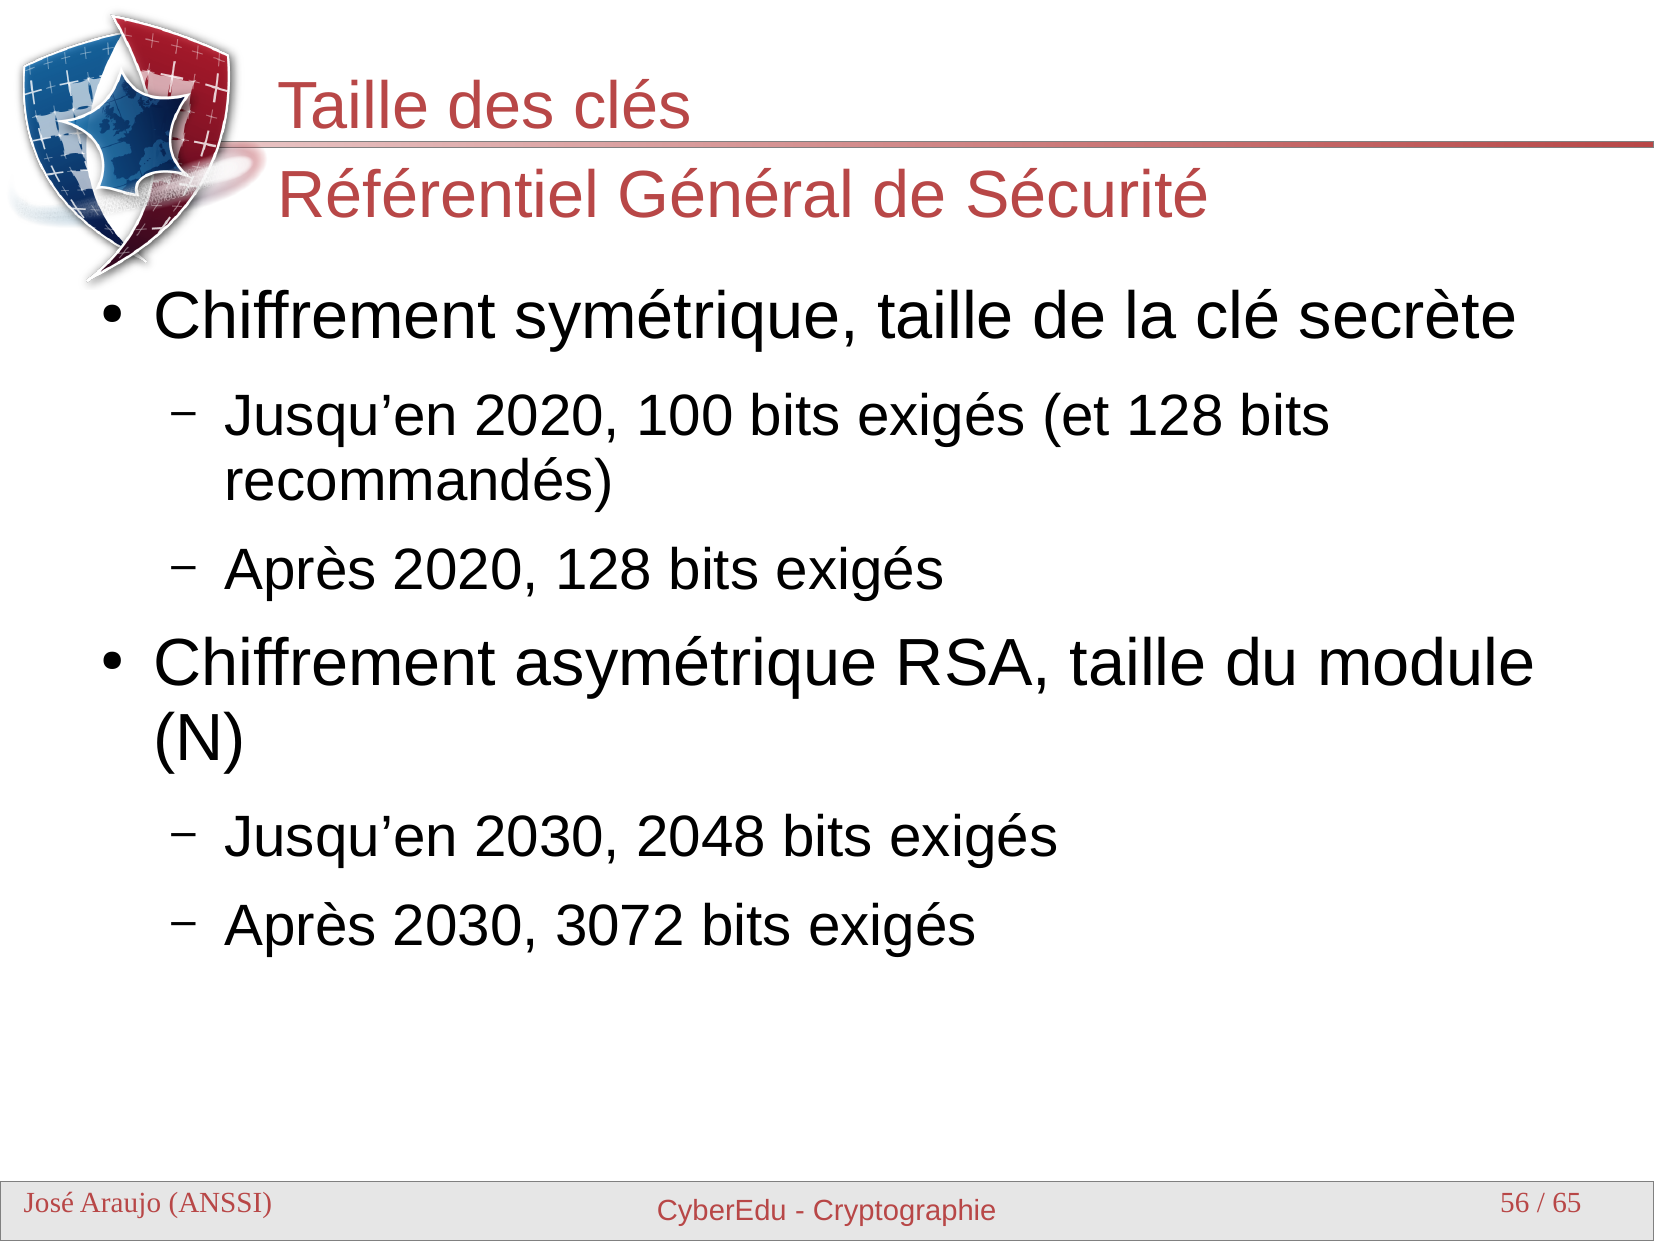

# Taille des clés Référentiel Général de Sécurité
Chiffrement symétrique, taille de la clé secrète
Jusqu’en 2020, 100 bits exigés (et 128 bits recommandés)
Après 2020, 128 bits exigés
Chiffrement asymétrique RSA, taille du module (N)
Jusqu’en 2030, 2048 bits exigés
Après 2030, 3072 bits exigés